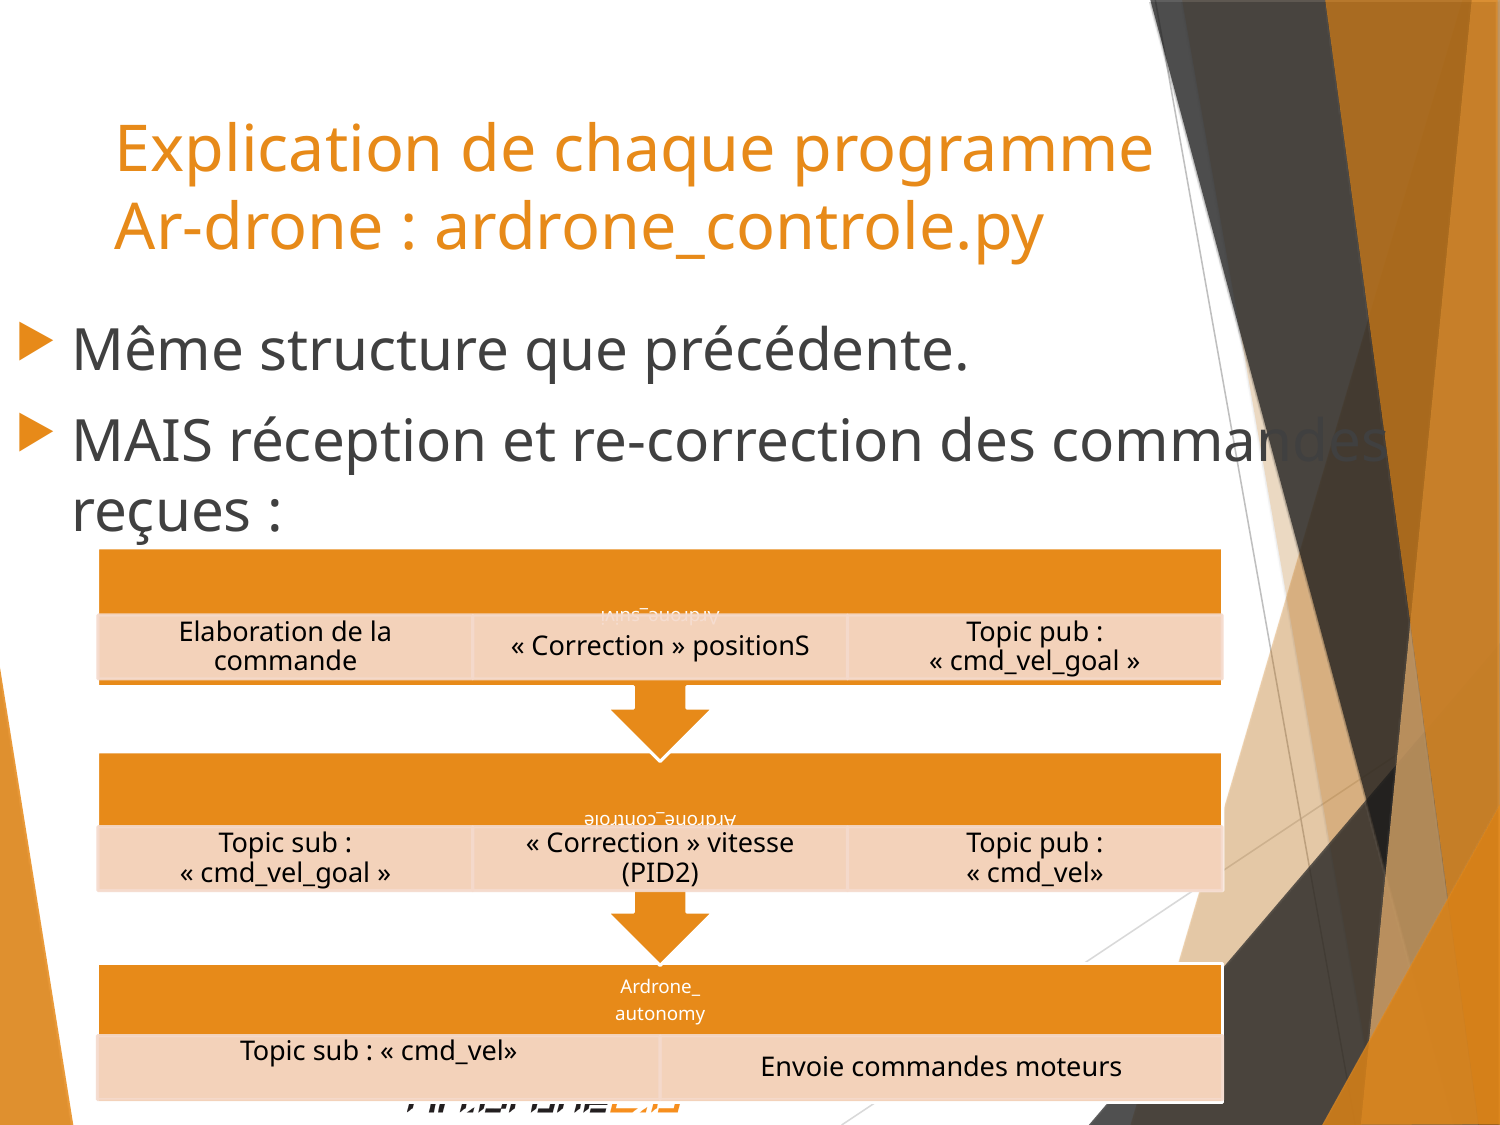

# Explication de chaque programme Ar-drone : ardrone_controle.py
Même structure que précédente.
MAIS réception et re-correction des commandes reçues :
Ardrone_suivi
Elaboration de la commande
« Correction » positionS
Topic pub : « cmd_vel_goal »
Ardrone_controle
Topic sub :
« cmd_vel_goal »
« Correction » vitesse (PID2)
Topic pub :
« cmd_vel»
Ardrone_
autonomy
Topic sub : « cmd_vel»
Envoie commandes moteurs